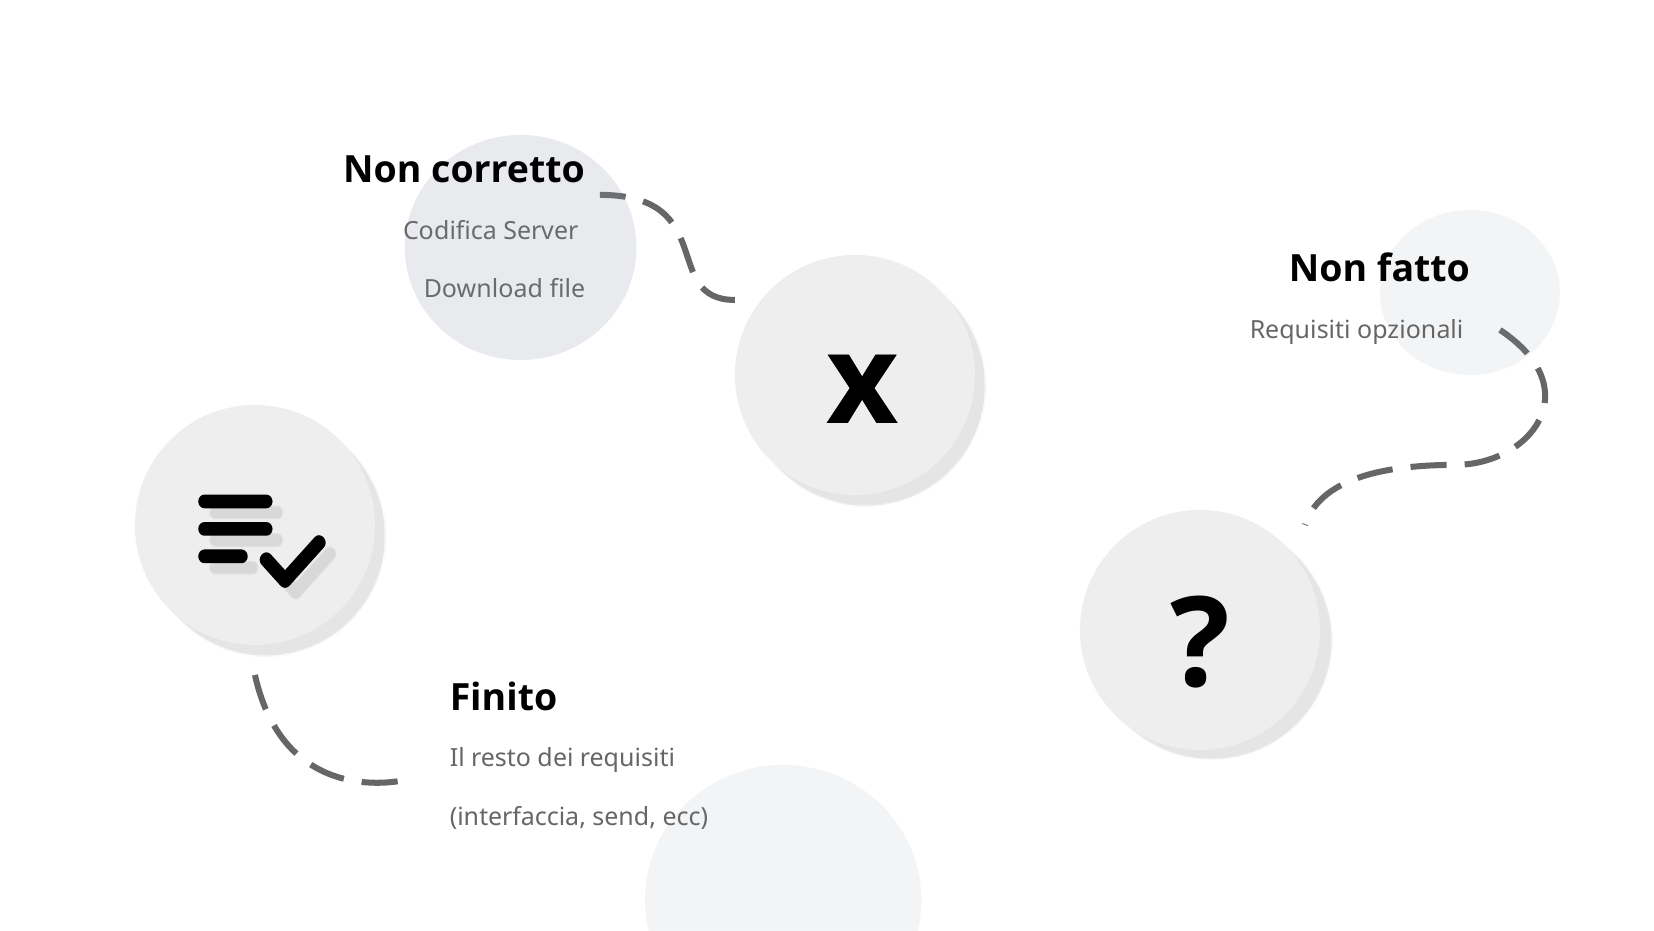

Non corretto
Codifica Server
Download file
x
x
Non fatto
Requisiti opzionali
?
Finito
Il resto dei requisiti
(interfaccia, send, ecc)